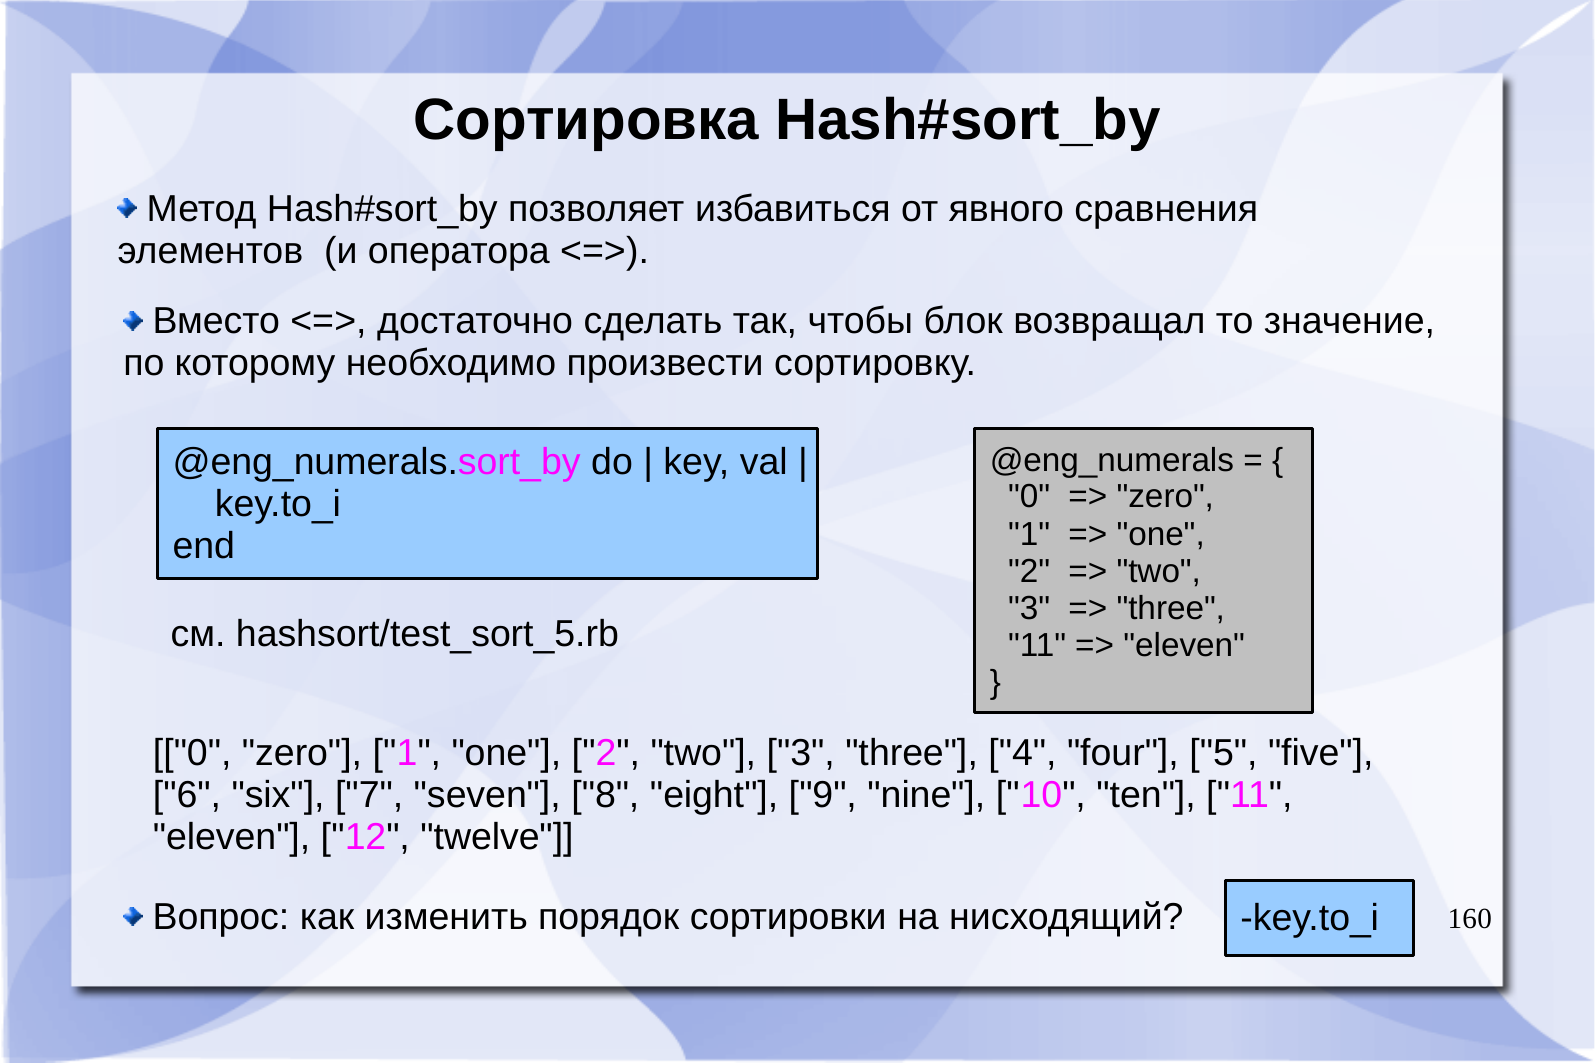

# Сортировка Hash#sort_by
 Метод Hash#sort_by позволяет избавиться от явного сравнения элементов (и оператора <=>).
 Вместо <=>, достаточно сделать так, чтобы блок возвращал то значение, по которому необходимо произвести сортировку.
@eng_numerals.sort_by do | key, val |
 key.to_i
end
@eng_numerals = {
 "0" => "zero",
 "1" => "one",
 "2" => "two",
 "3" => "three",
 "11" => "eleven"
}
см. hashsort/test_sort_5.rb
[["0", "zero"], ["1", "one"], ["2", "two"], ["3", "three"], ["4", "four"], ["5", "five"], ["6", "six"], ["7", "seven"], ["8", "eight"], ["9", "nine"], ["10", "ten"], ["11", "eleven"], ["12", "twelve"]]
-key.to_i
 Вопрос: как изменить порядок сортировки на нисходящий?
160